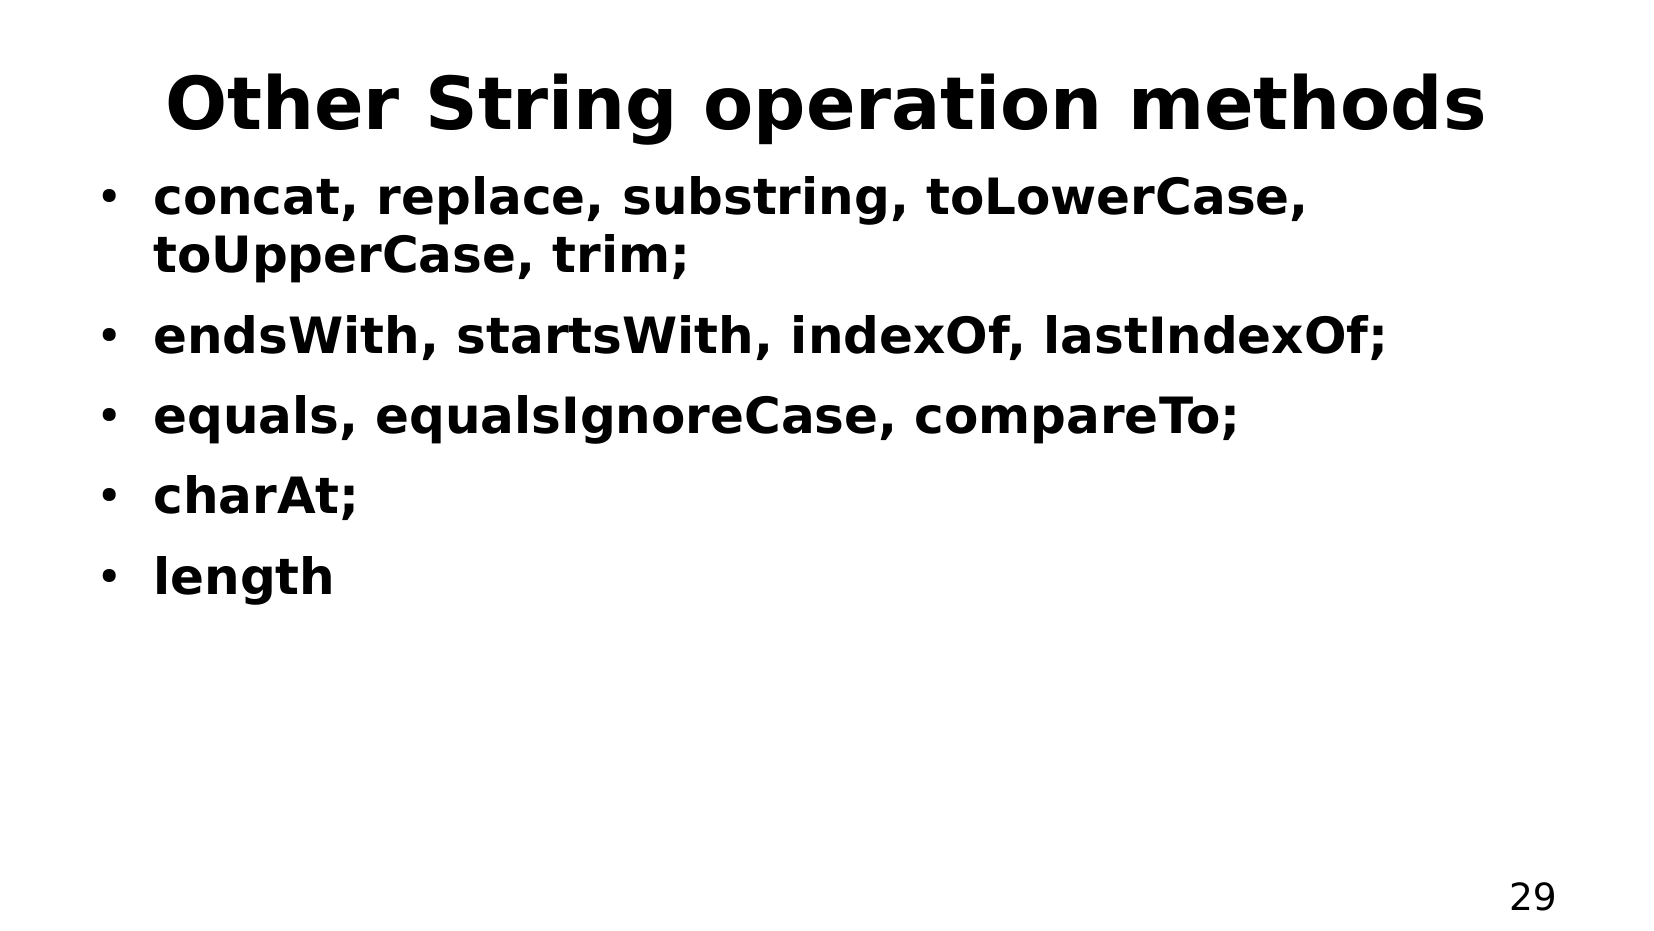

# Other String operation methods
concat, replace, substring, toLowerCase, toUpperCase, trim;
endsWith, startsWith, indexOf, lastIndexOf;
equals, equalsIgnoreCase, compareTo;
charAt;
length